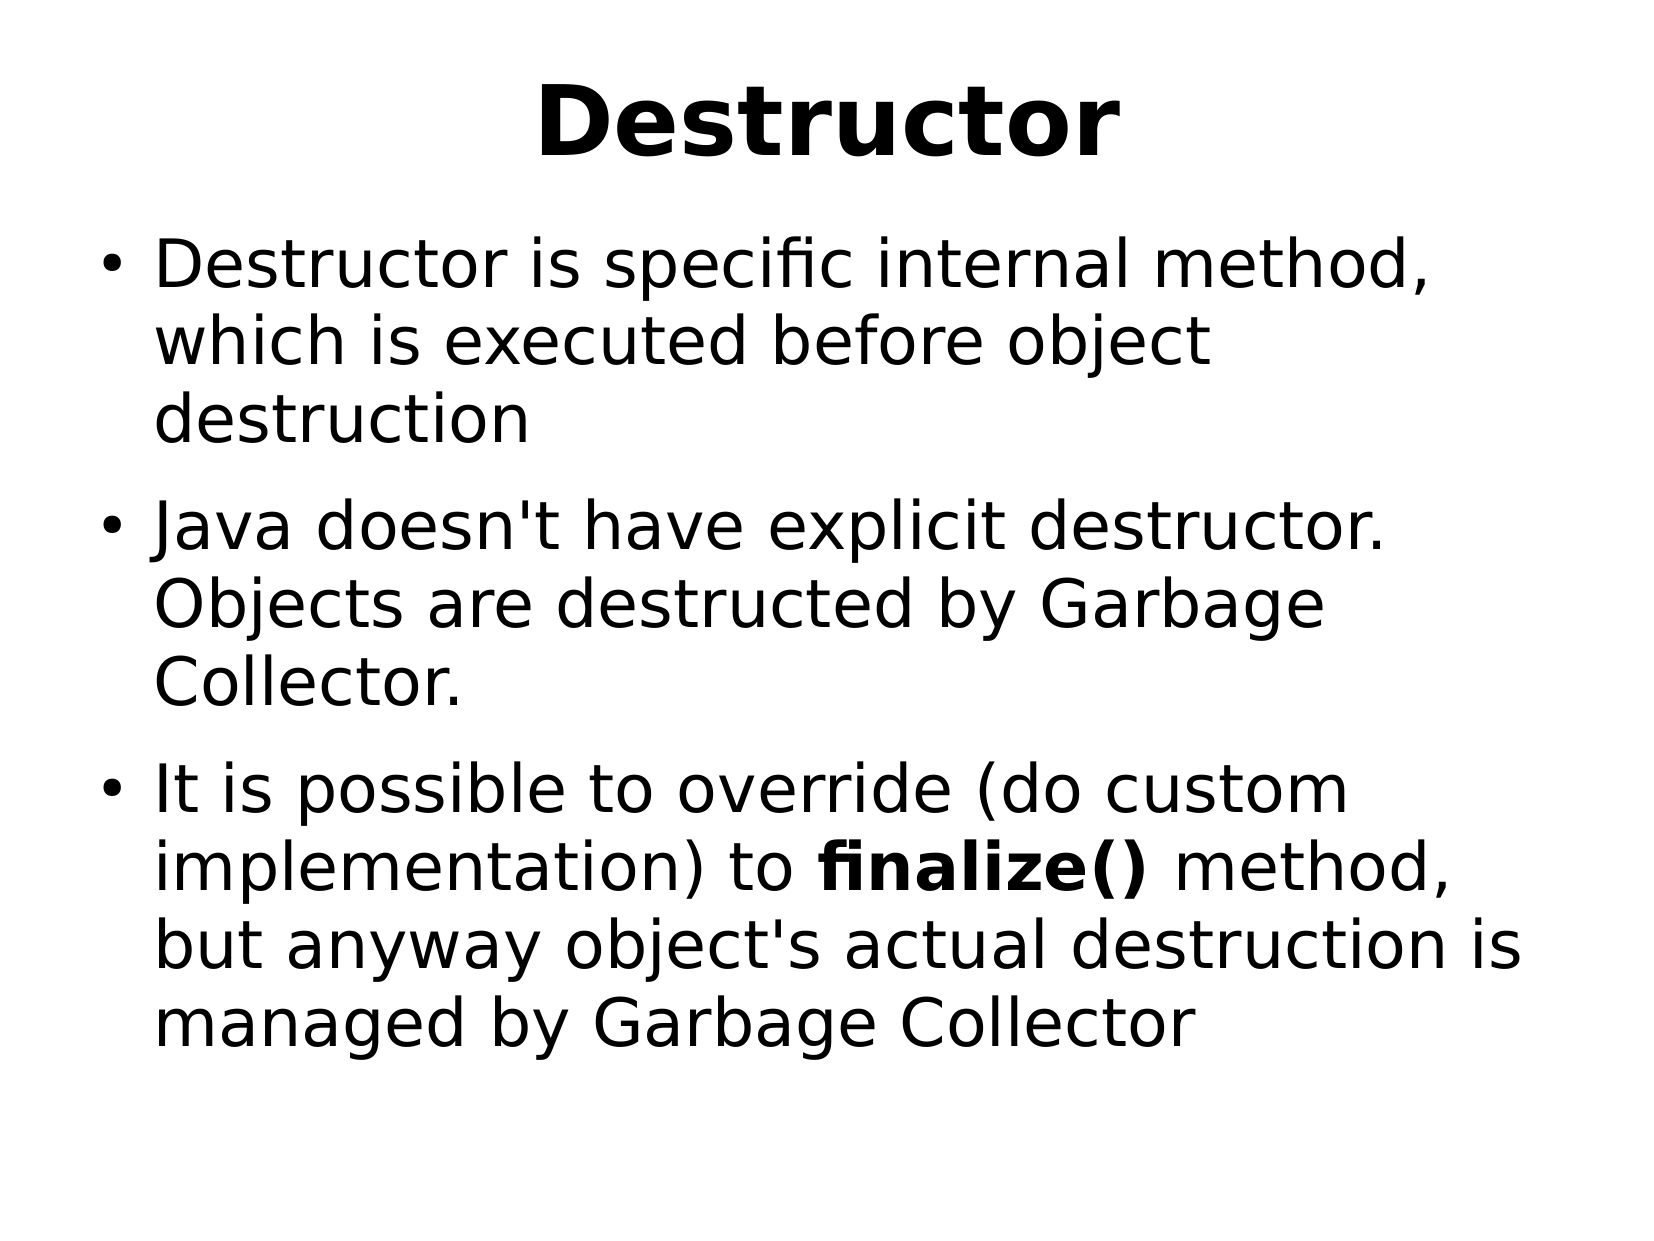

# Destructor
Destructor is specific internal method, which is executed before object destruction
Java doesn't have explicit destructor. Objects are destructed by Garbage Collector.
It is possible to override (do custom implementation) to finalize() method, but anyway object's actual destruction is managed by Garbage Collector